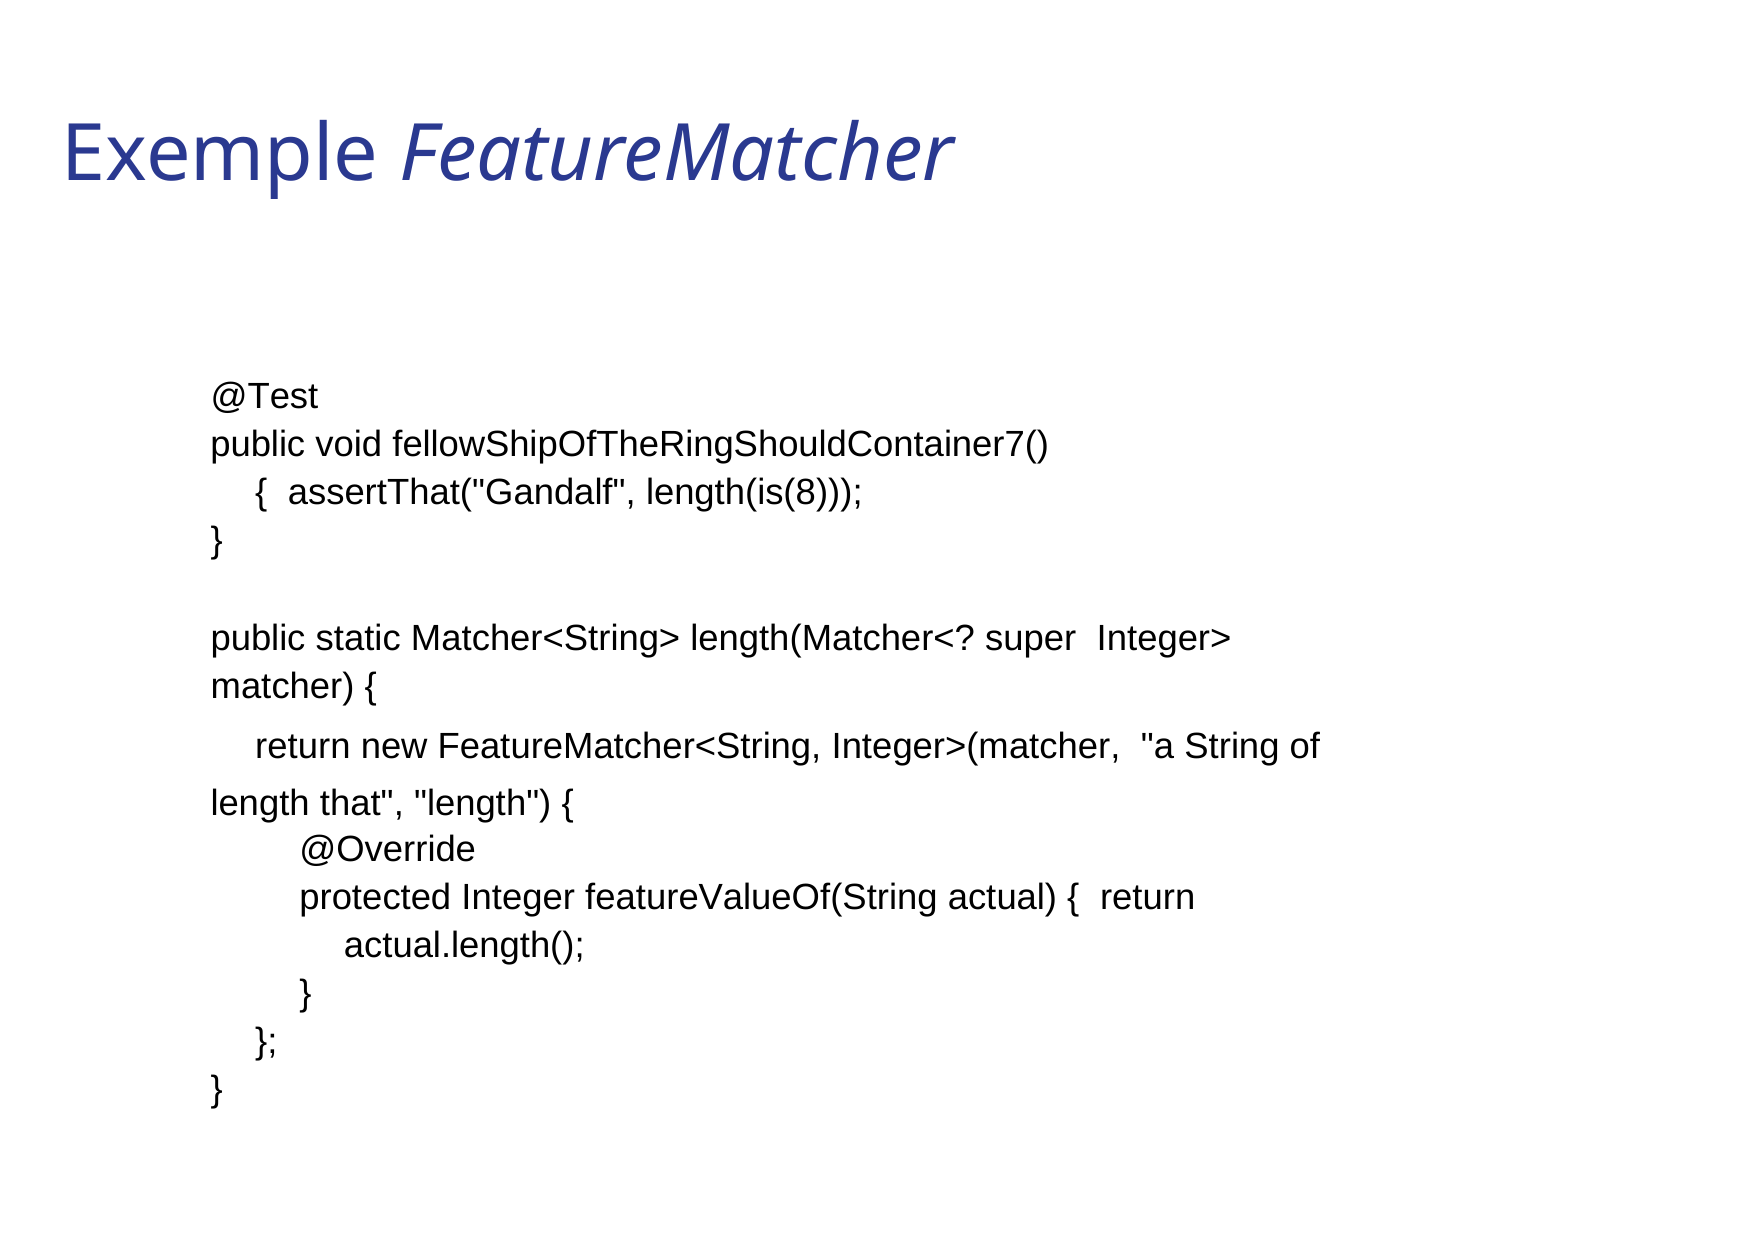

# Exemple FeatureMatcher
@Test
public void fellowShipOfTheRingShouldContainer7() { assertThat("Gandalf", length(is(8)));
}
public static Matcher<String> length(Matcher<? super Integer> matcher) {
return new FeatureMatcher<String, Integer>(matcher, "a String of length that", "length") {
@Override
protected Integer featureValueOf(String actual) { return actual.length();
}
};
}